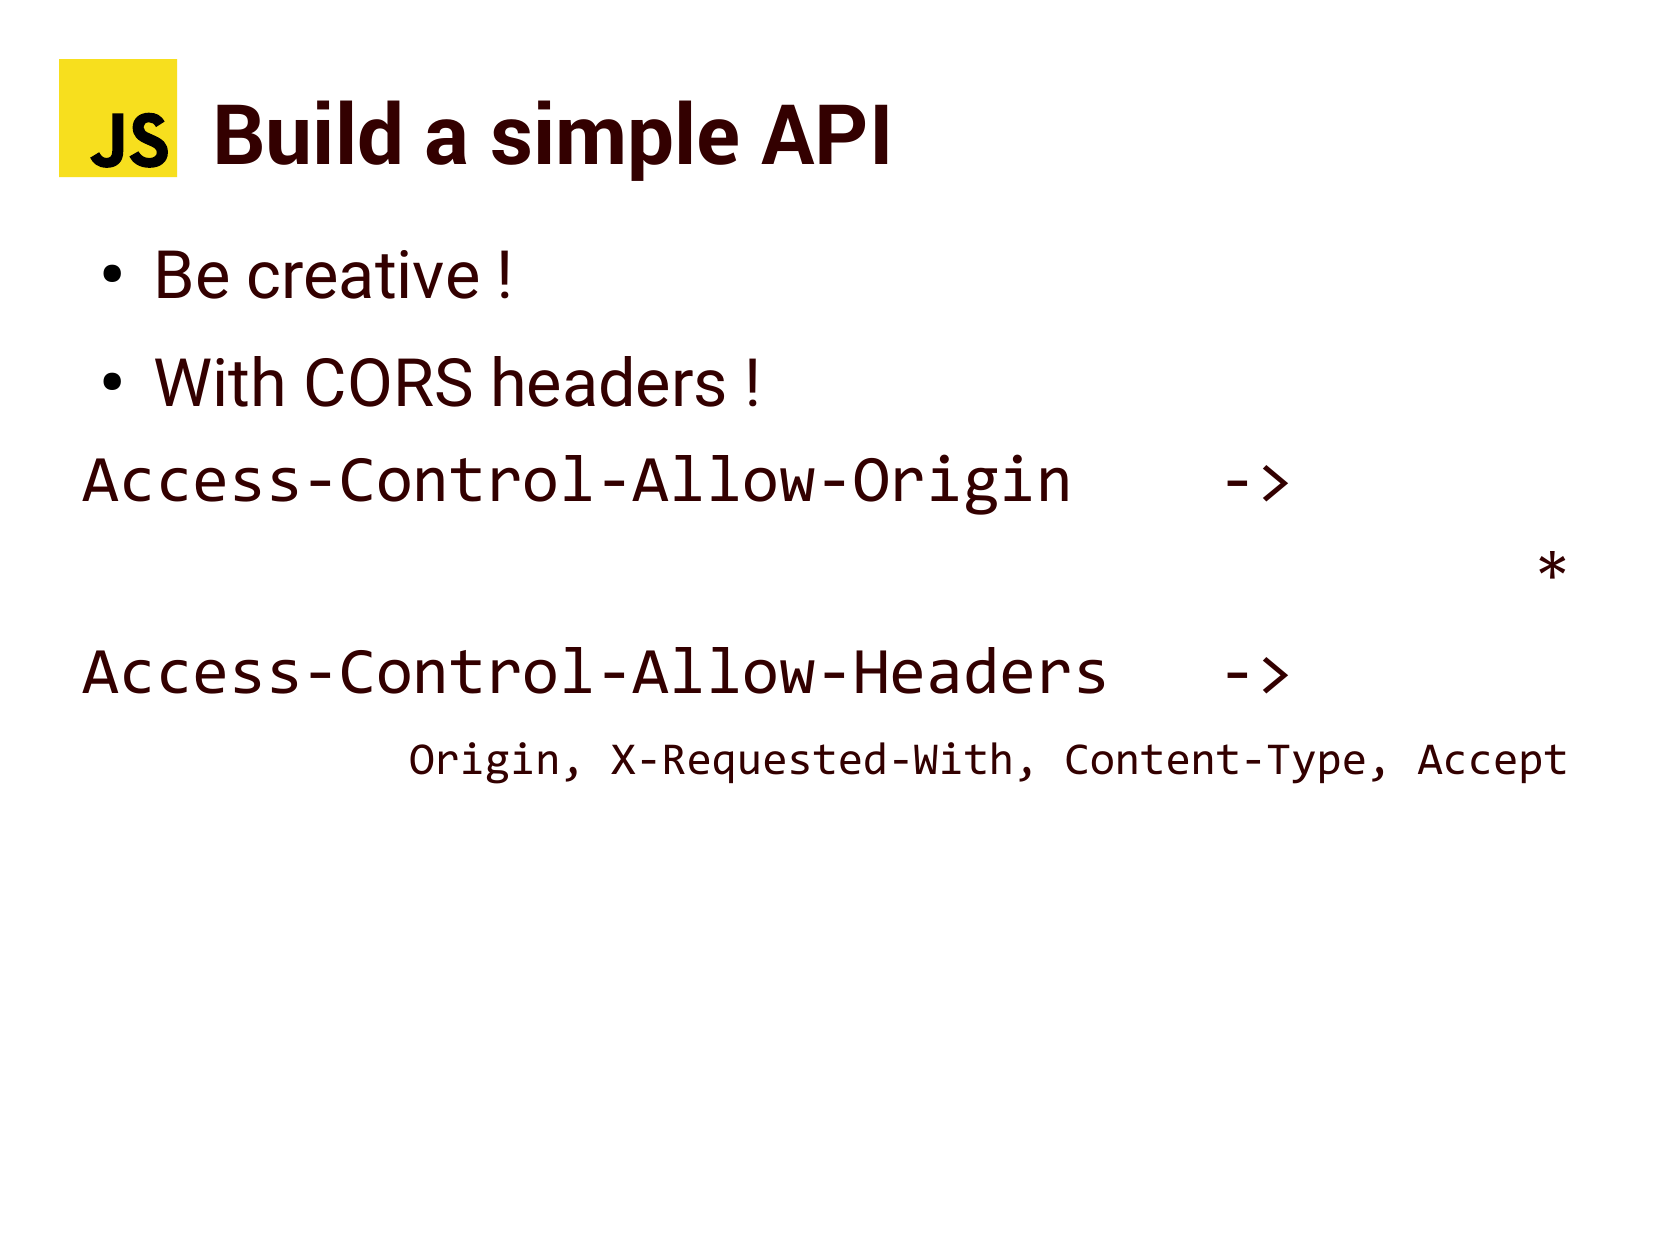

# Build a simple API
Be creative !
With CORS headers !
Access-Control-Allow-Origin ->
*
Access-Control-Allow-Headers ->
Origin, X-Requested-With, Content-Type, Accept